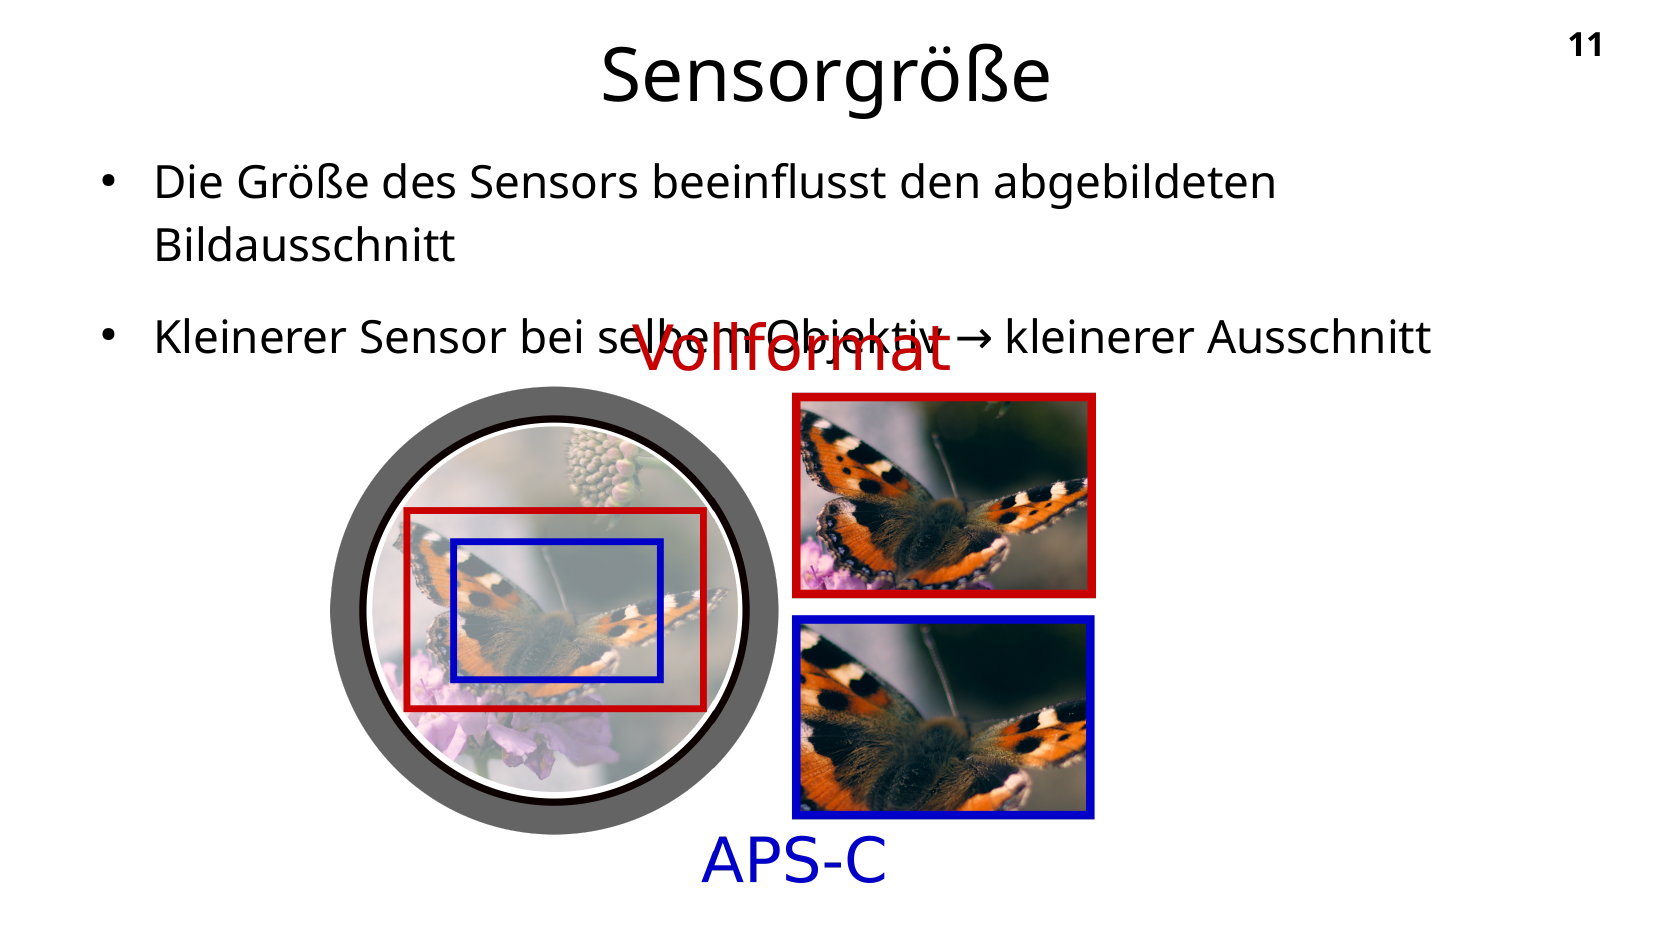

# Sensorgröße
Die Größe des Sensors beeinflusst den abgebildeten Bildausschnitt
Kleinerer Sensor bei selbem Objektiv → kleinerer Ausschnitt